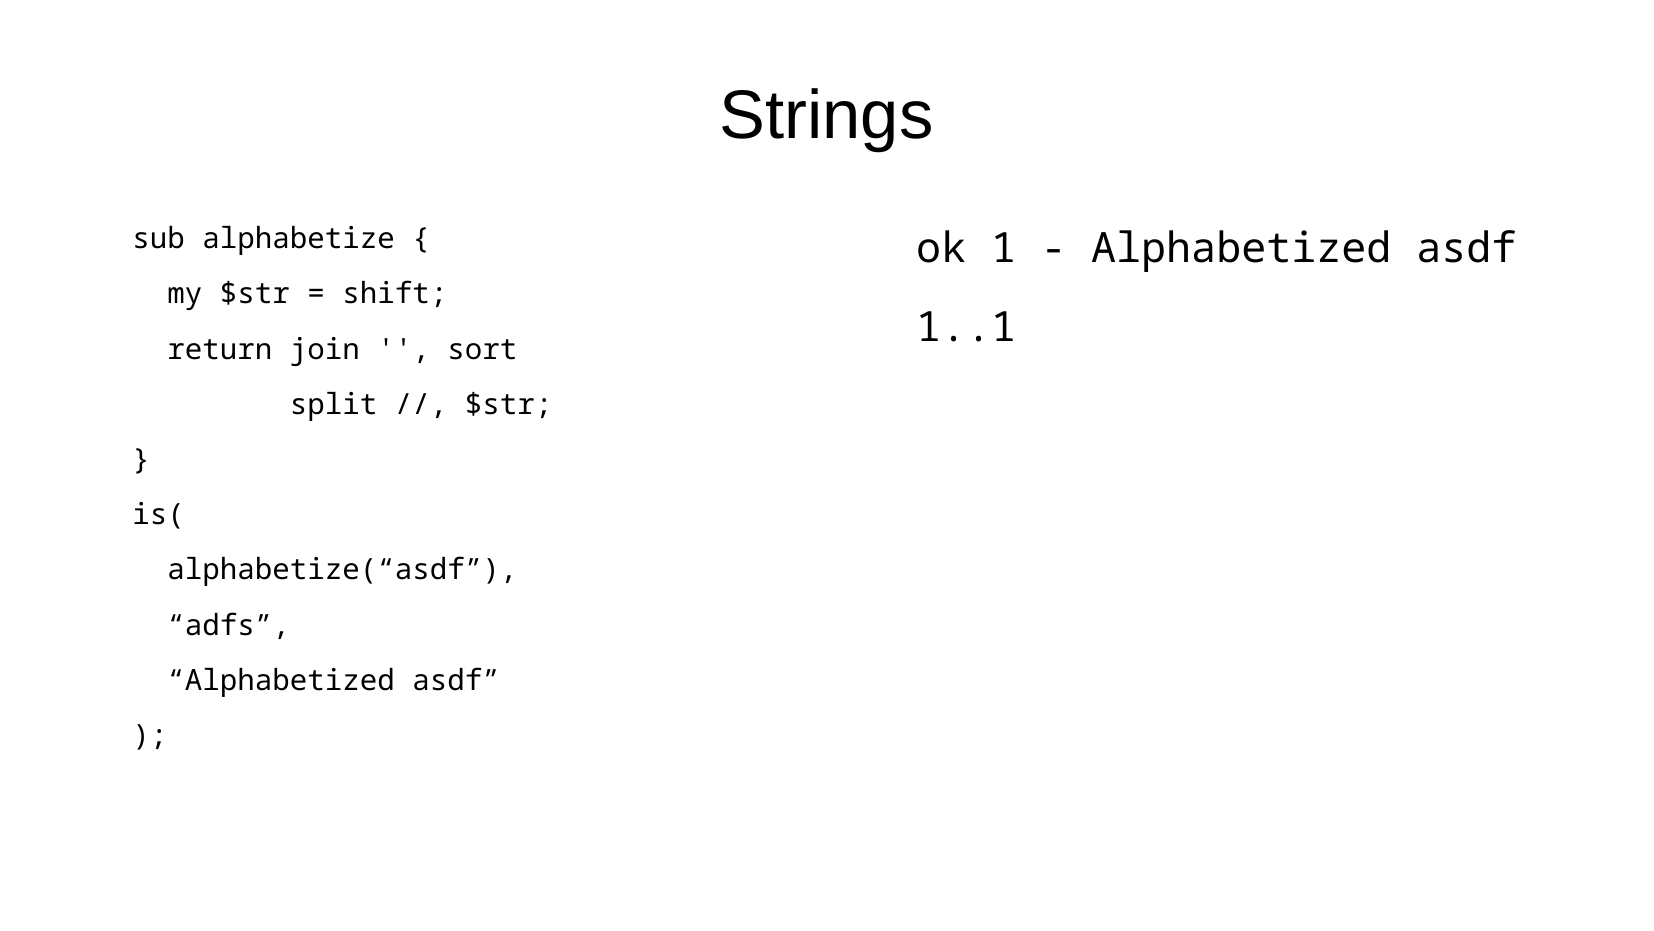

# Strings
sub alphabetize {
 my $str = shift;
 return join '', sort
 split //, $str;
}
is(
 alphabetize(“asdf”),
 “adfs”,
 “Alphabetized asdf”
);
ok 1 - Alphabetized asdf
1..1